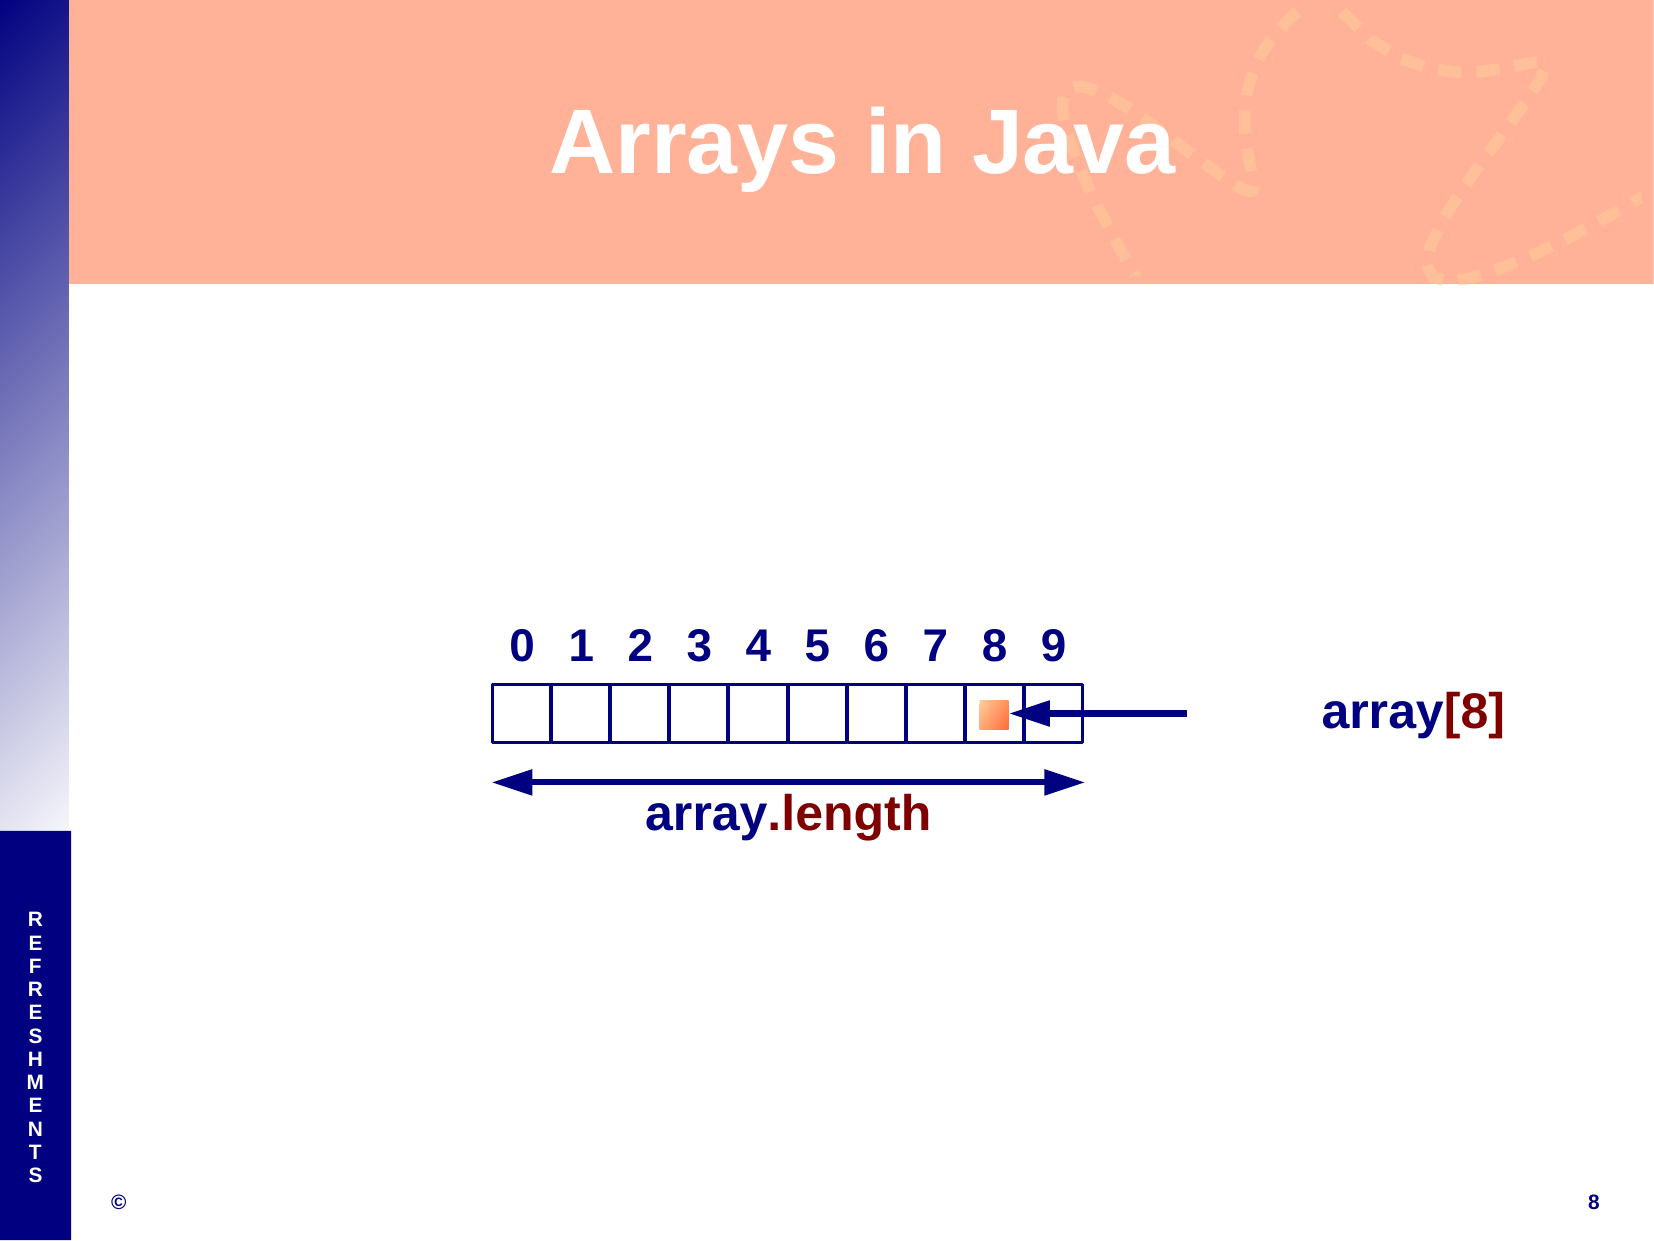

# Arrays in Java
0
1
2
3
4
5
6
7
8
9
array[8]
array.length
R
E
F
R
E
S
H
M
E
N
T
S